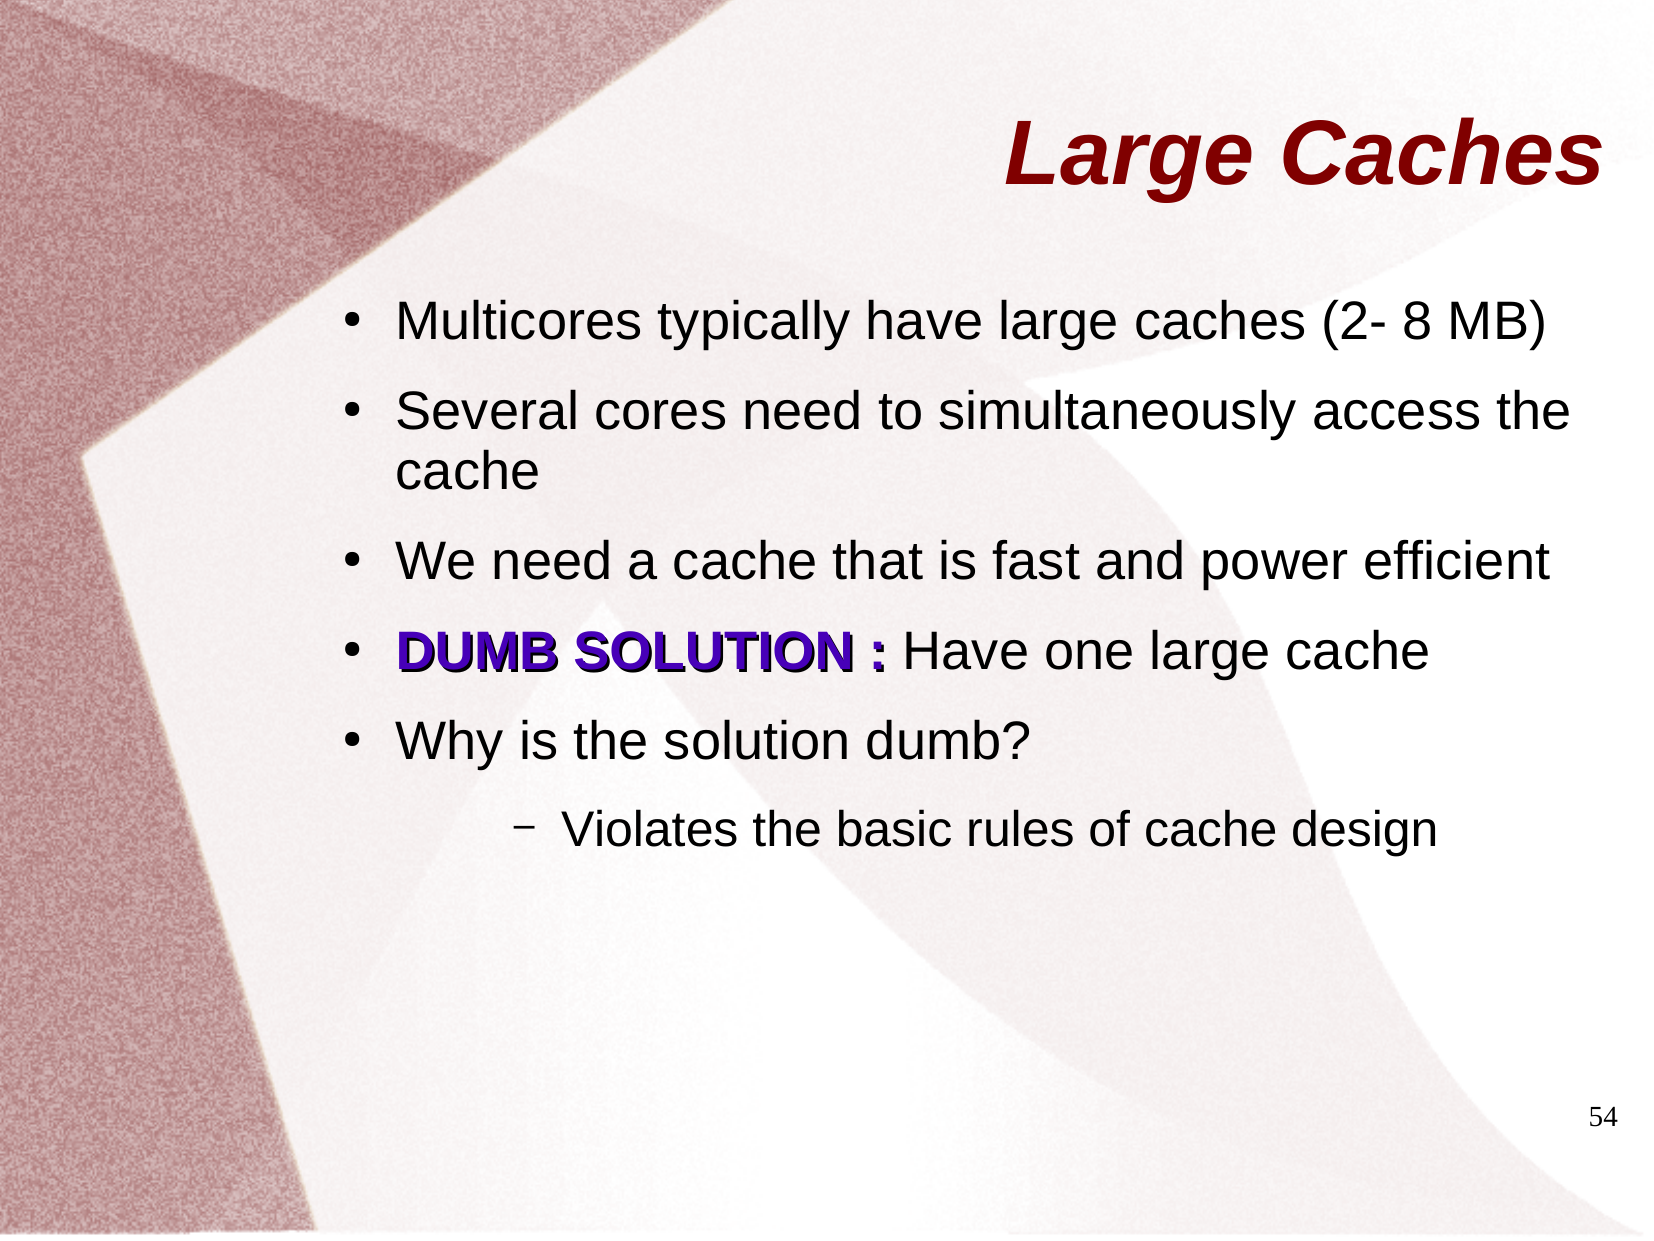

# Large Caches
Multicores typically have large caches (2- 8 MB)
Several cores need to simultaneously access the cache
We need a cache that is fast and power efficient
DUMB SOLUTION : Have one large cache
Why is the solution dumb?
Violates the basic rules of cache design
54